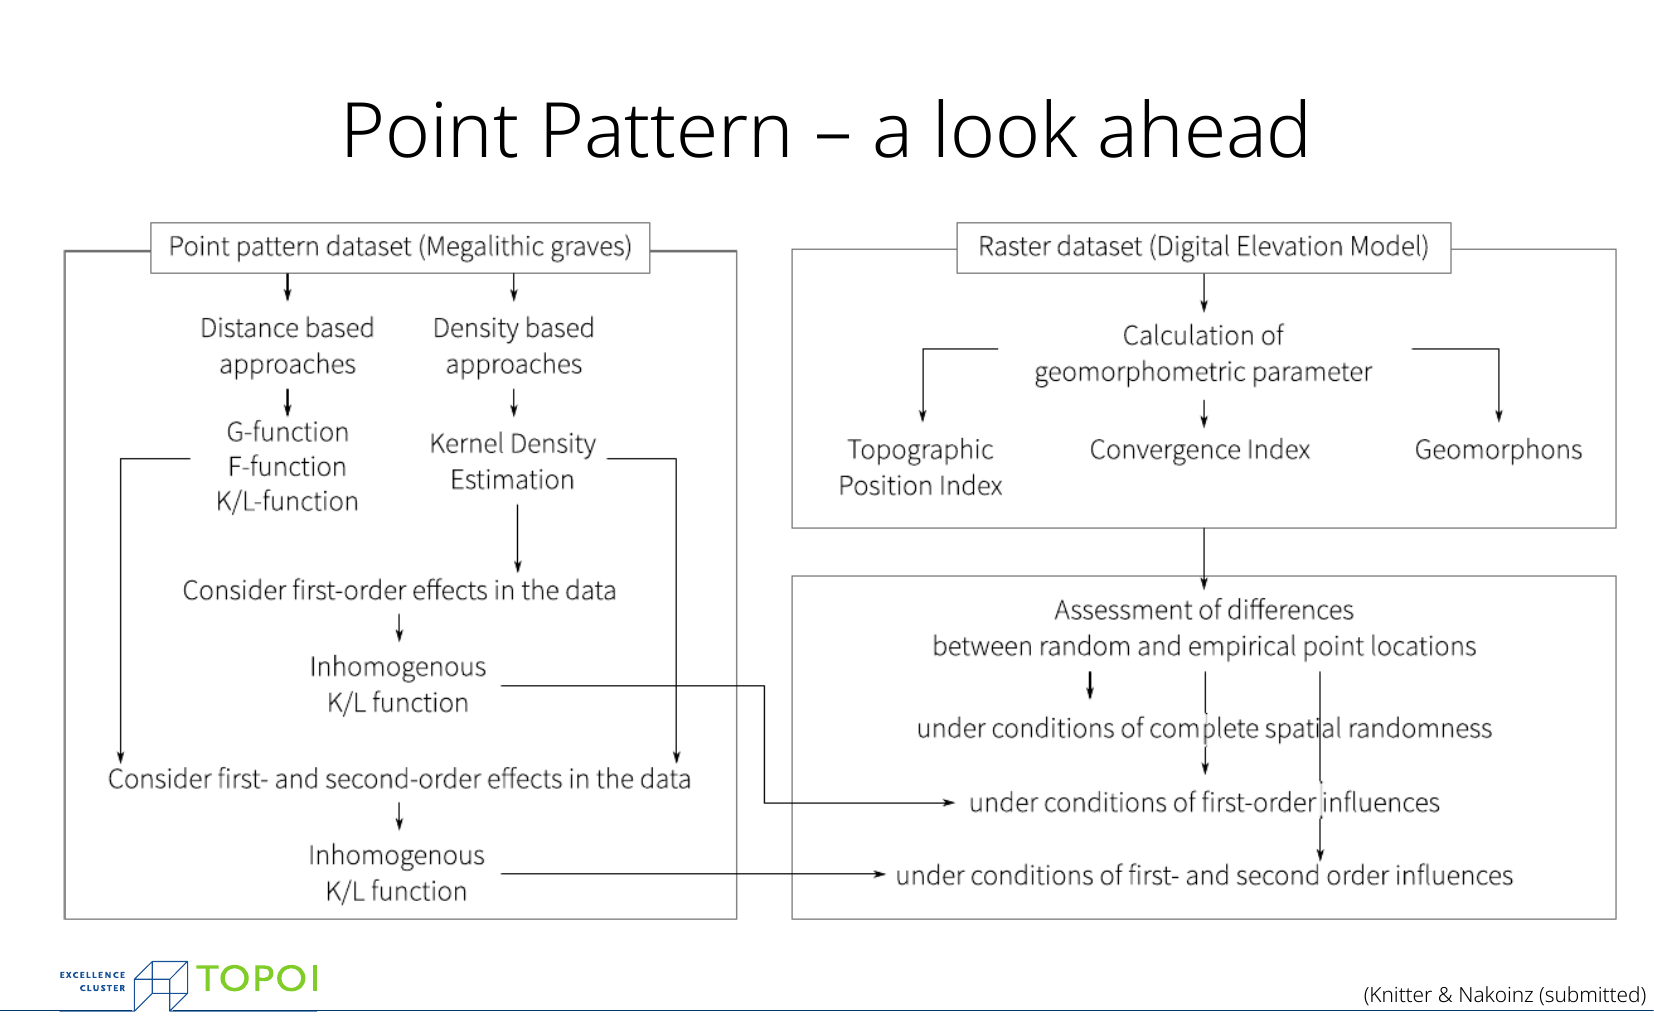

# Point Pattern – a look ahead
(Knitter & Nakoinz (submitted)